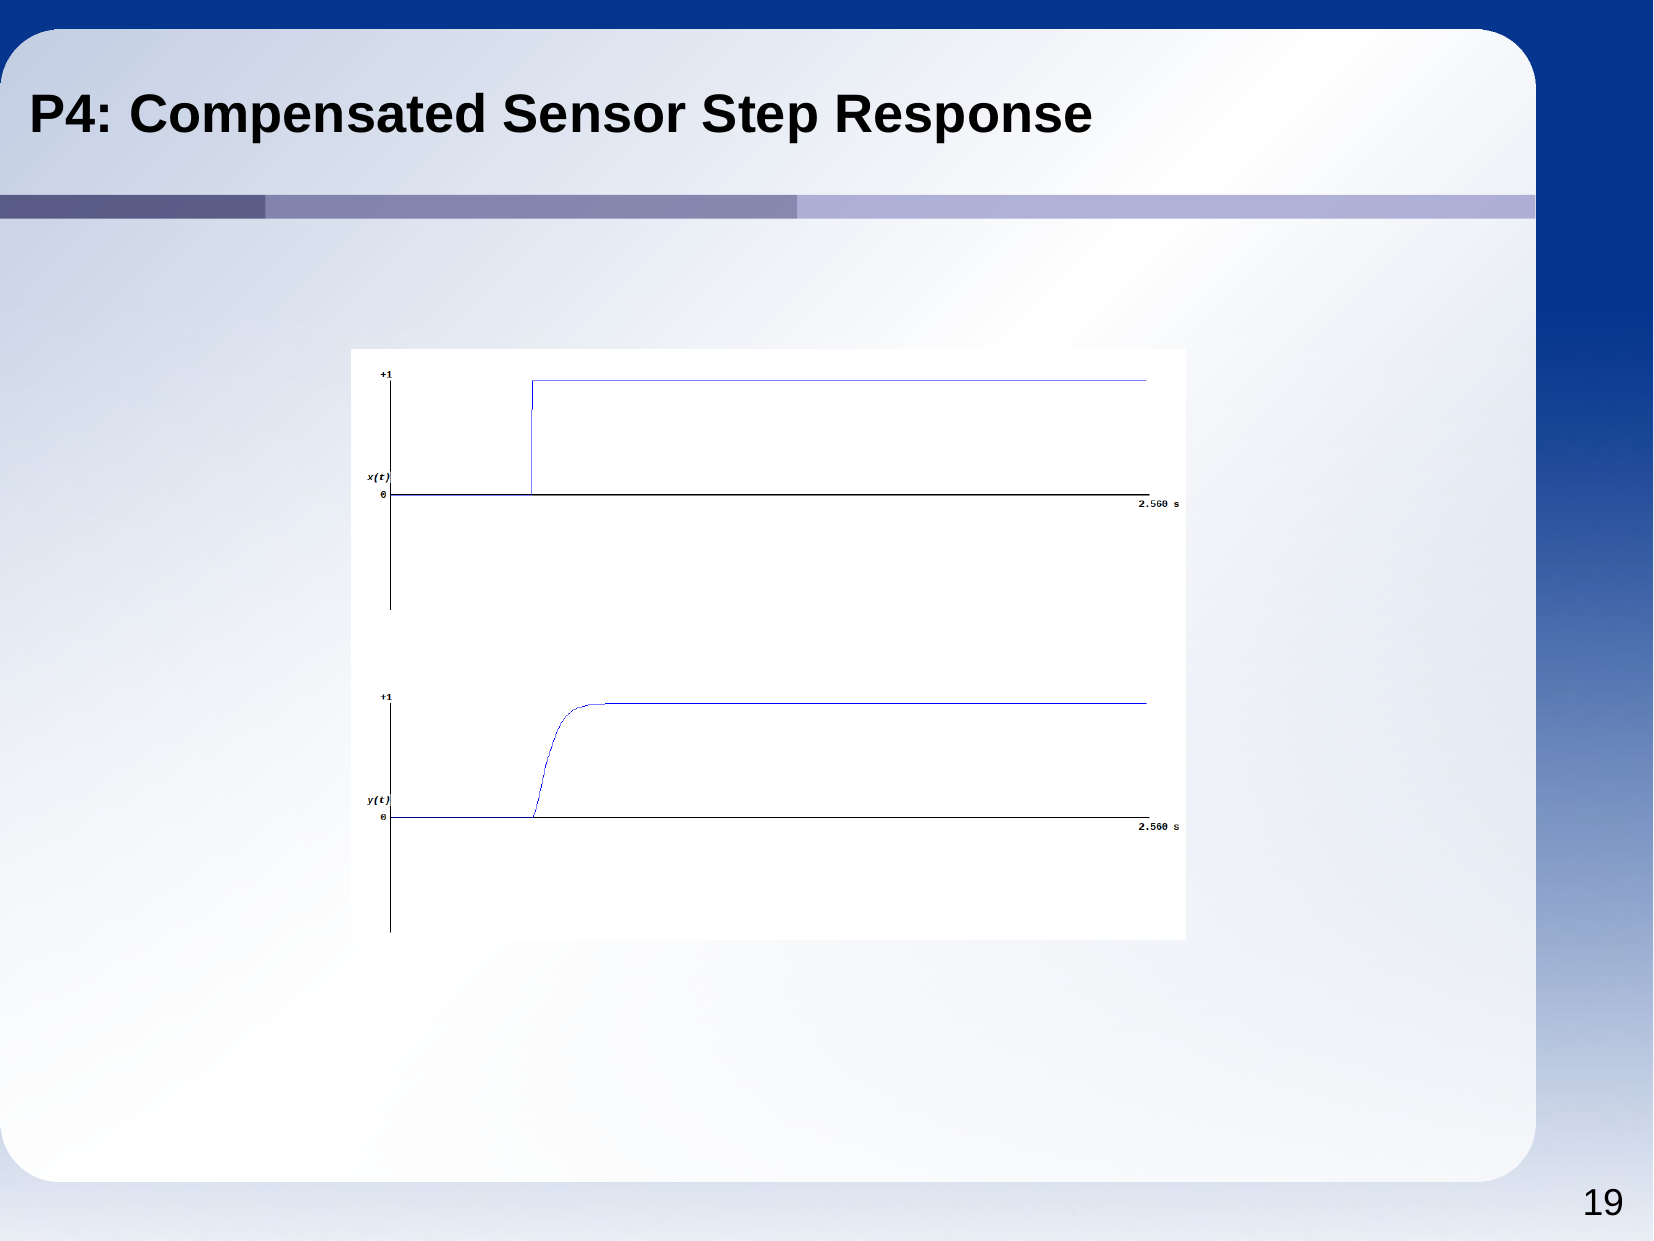

# P4: Compensated Sensor Step Response
19